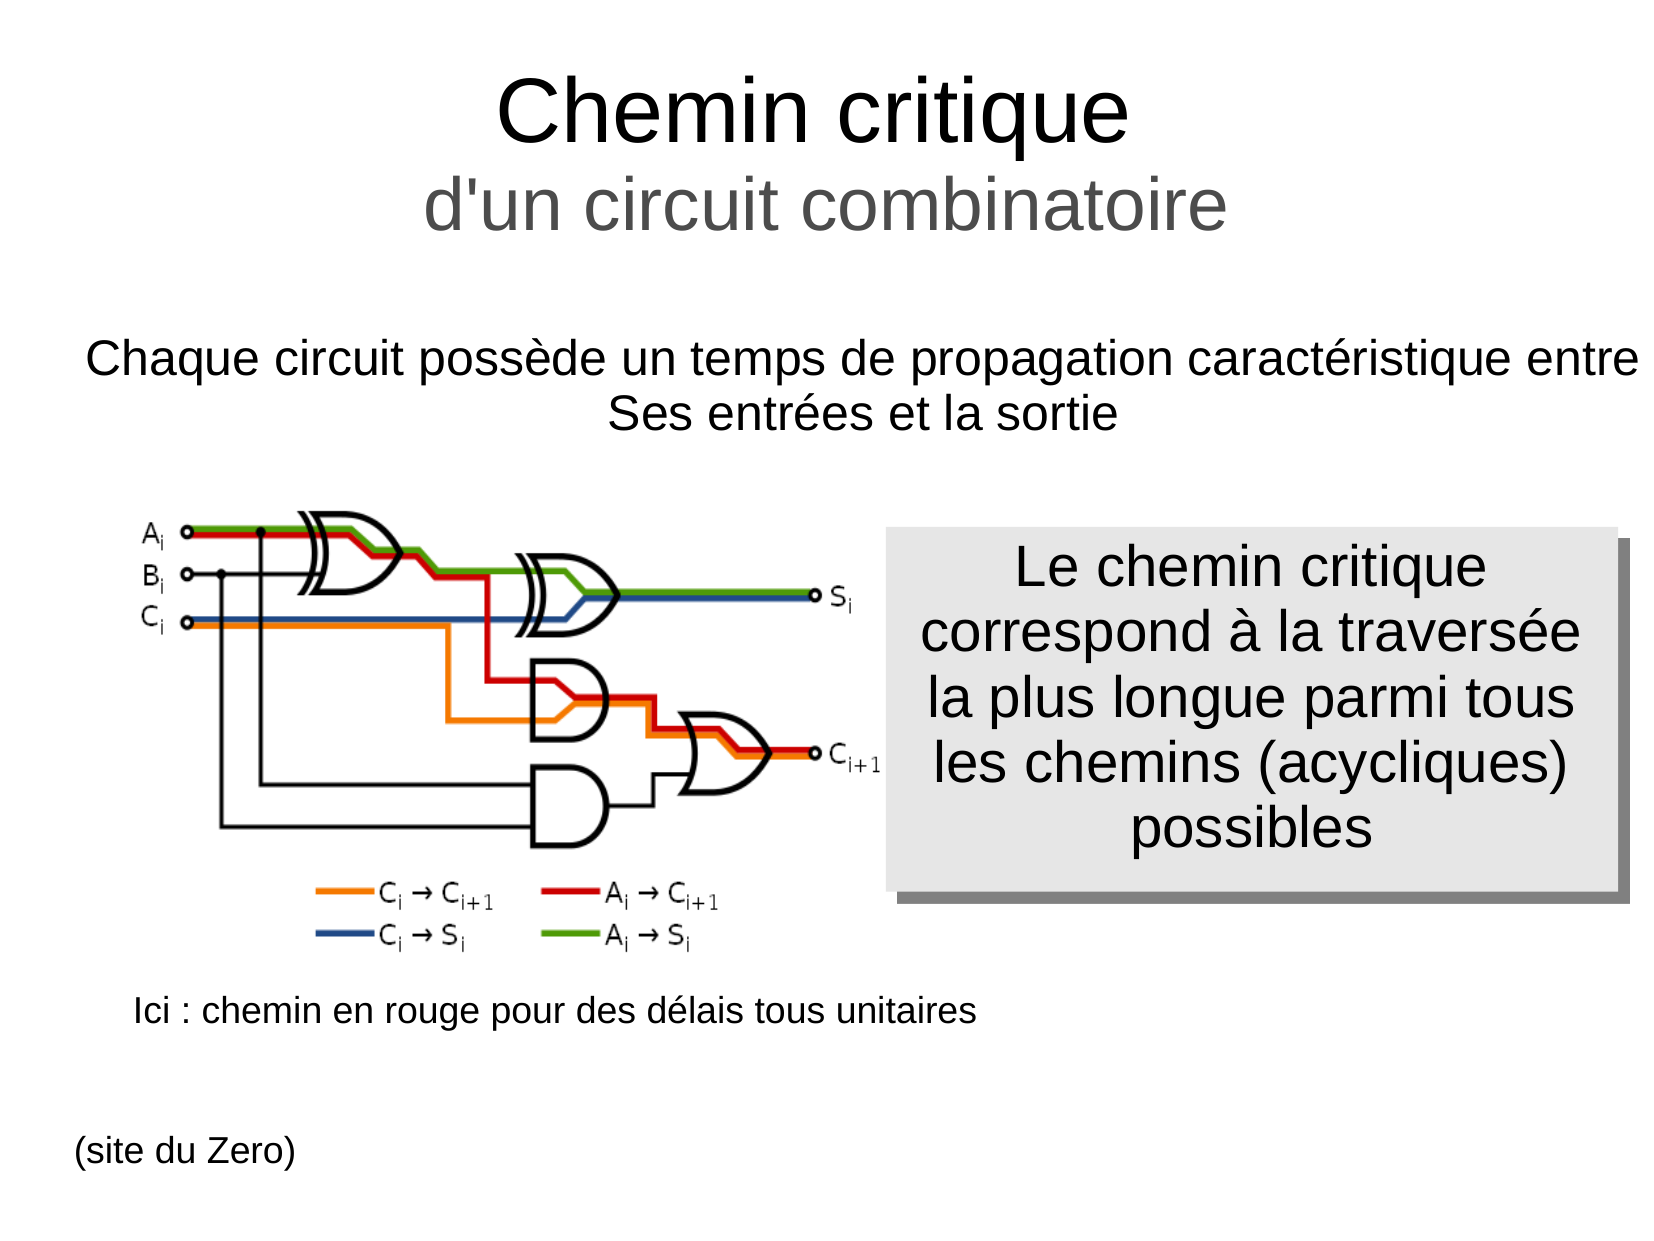

# Chemin critique d'un circuit combinatoire
Chaque circuit possède un temps de propagation caractéristique entre
Ses entrées et la sortie
Le chemin critique correspond à la traversée la plus longue parmi tous les chemins (acycliques) possibles
Ici : chemin en rouge pour des délais tous unitaires
(site du Zero)